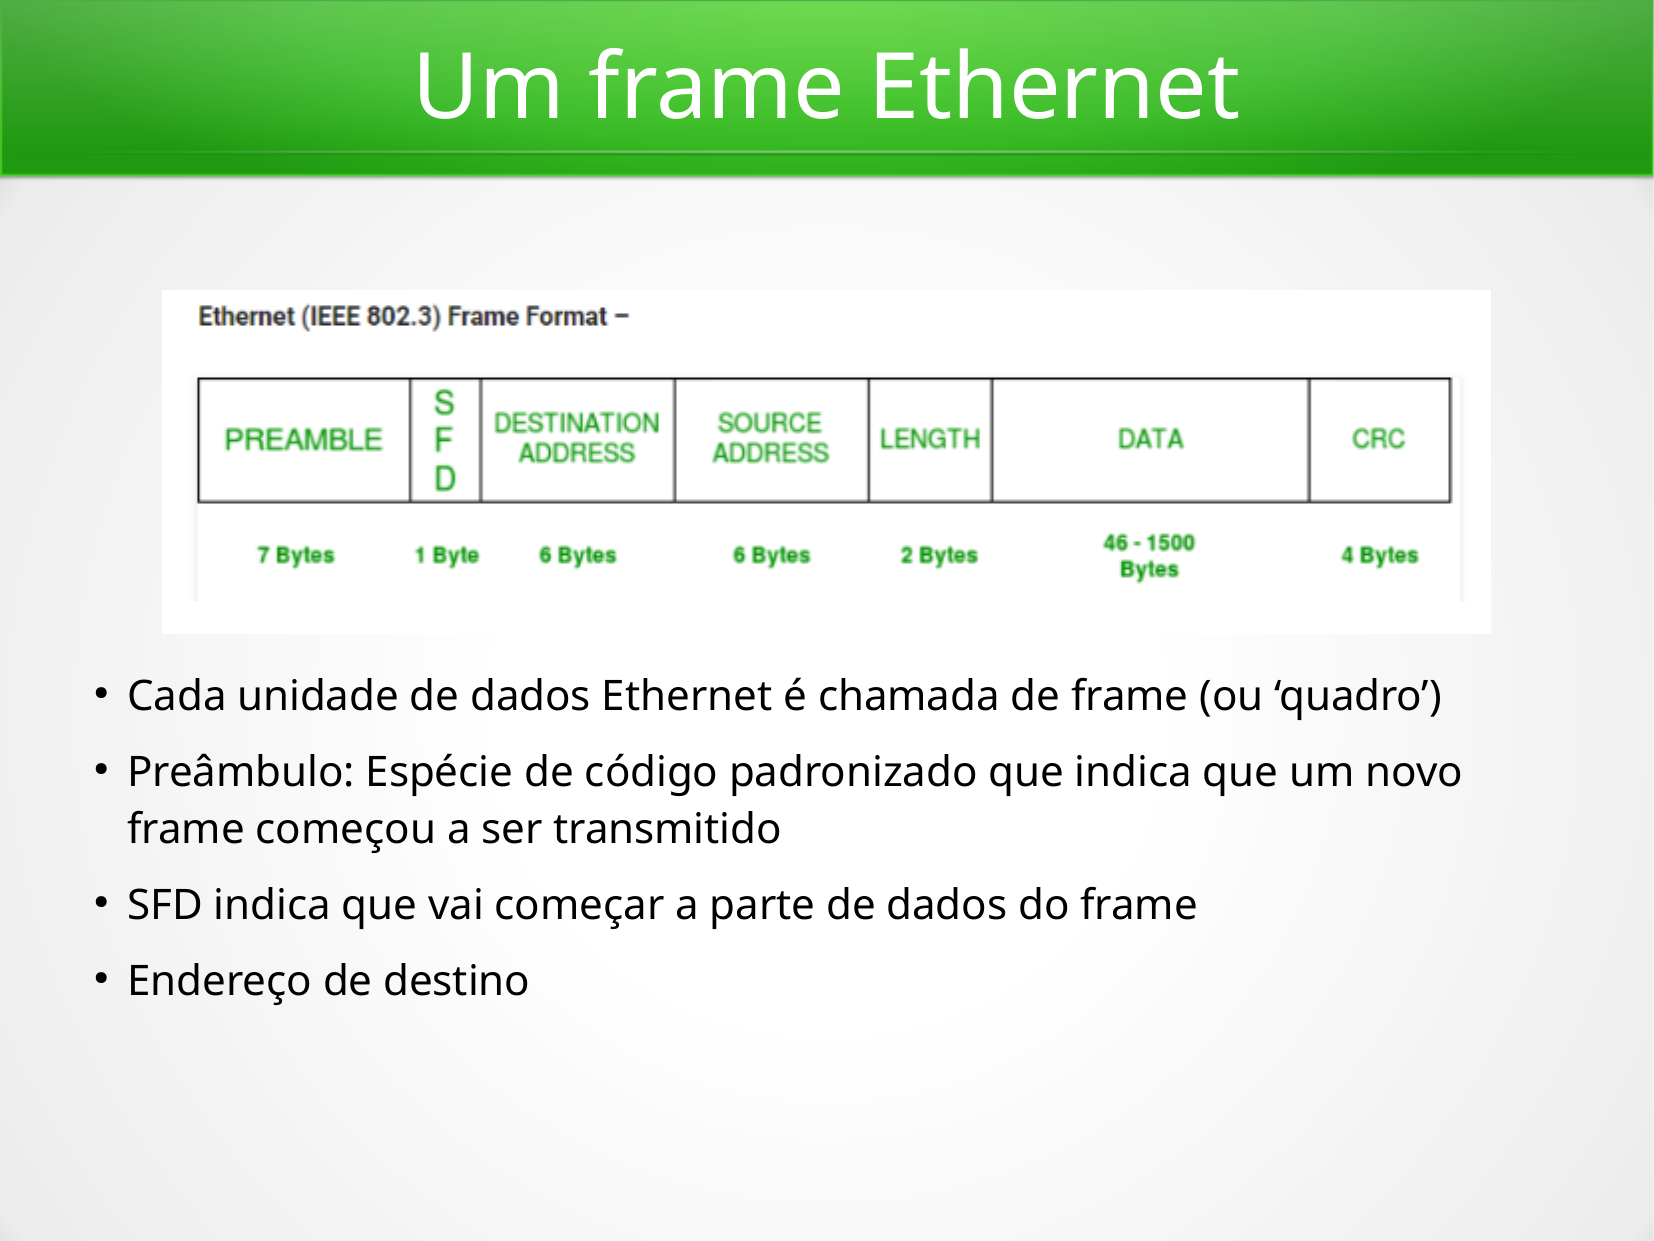

# Um frame Ethernet
Cada unidade de dados Ethernet é chamada de frame (ou ‘quadro’)
Preâmbulo: Espécie de código padronizado que indica que um novo frame começou a ser transmitido
SFD indica que vai começar a parte de dados do frame
Endereço de destino